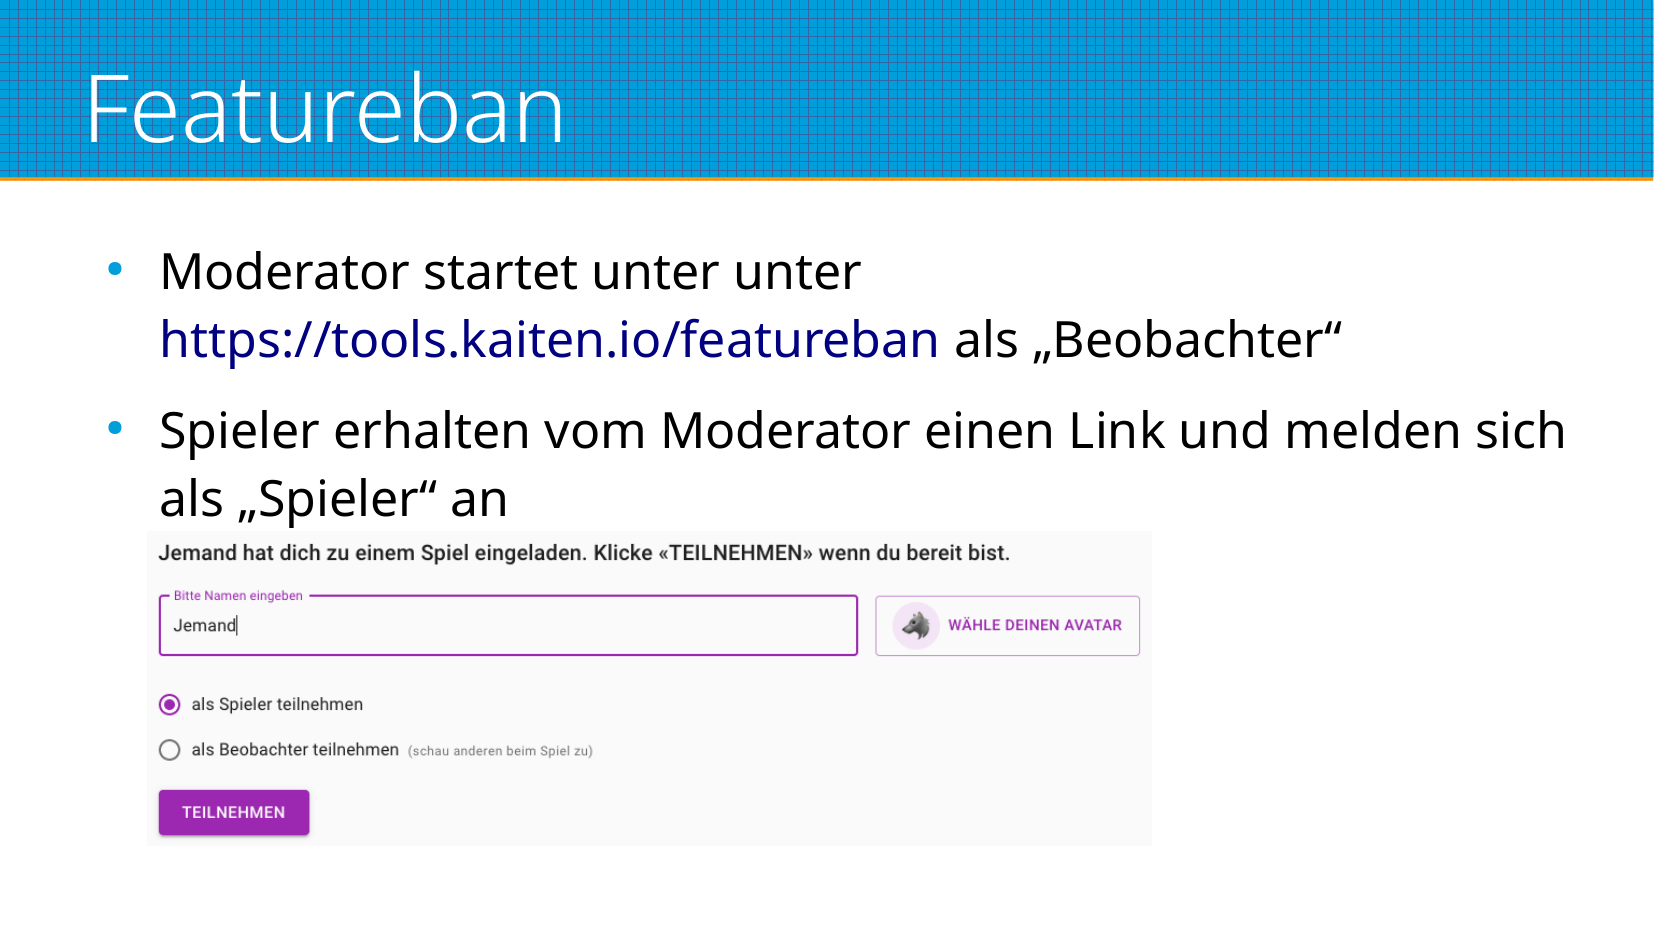

# Featureban
Moderator startet unter unter https://tools.kaiten.io/featureban als „Beobachter“
Spieler erhalten vom Moderator einen Link und melden sich als „Spieler“ an